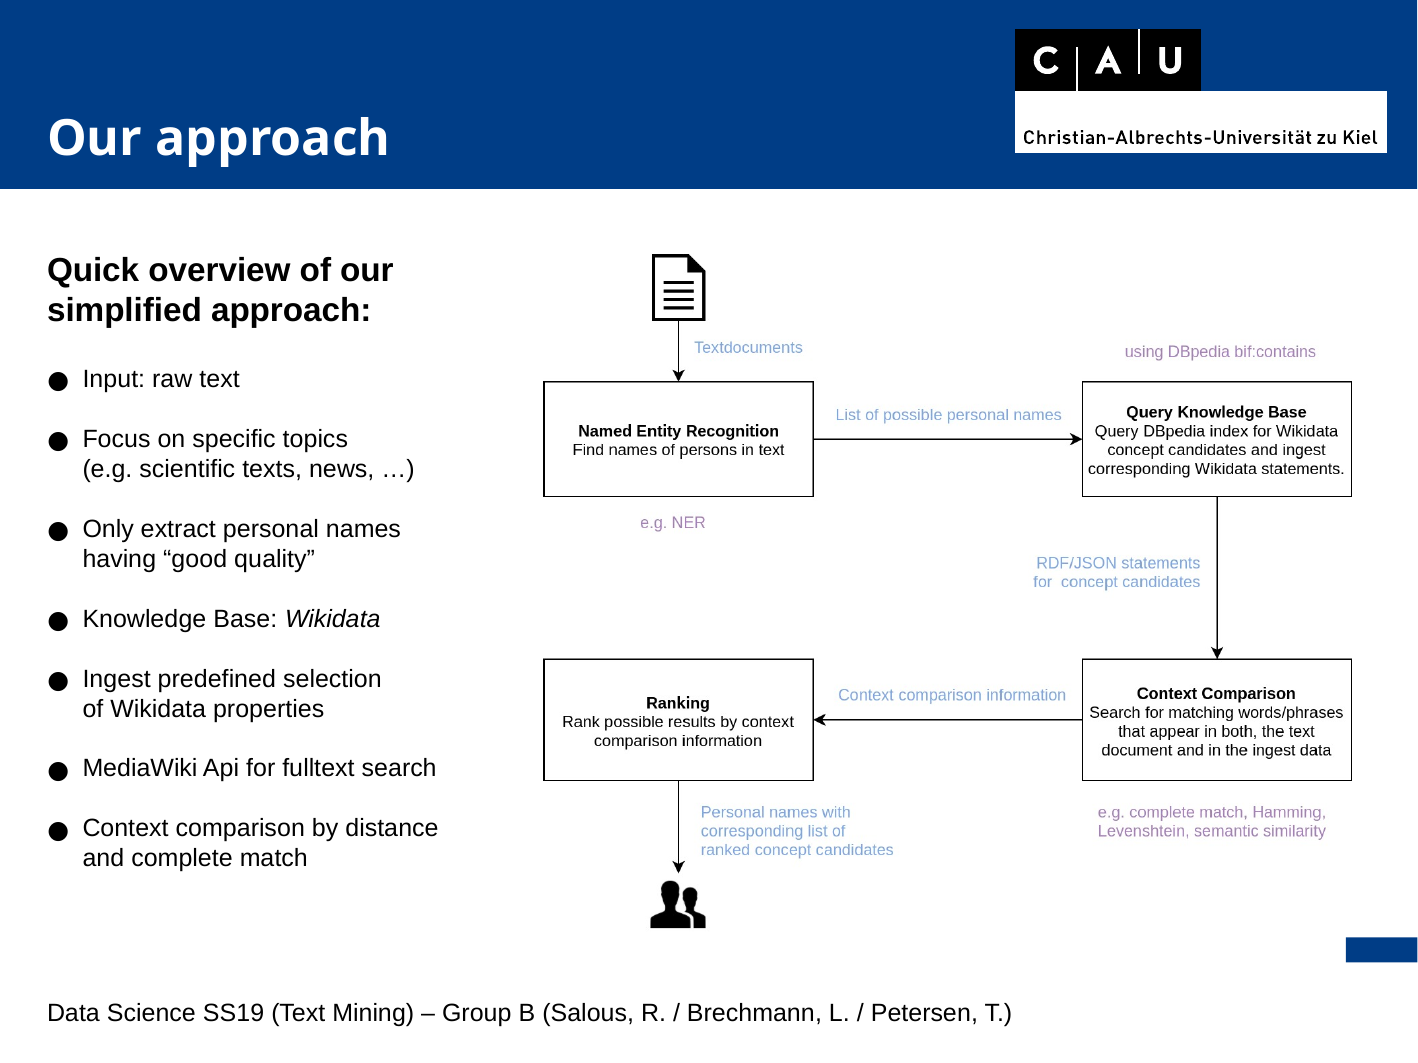

Our approach
Quick overview of our
simplified approach:
Input: raw text
Focus on specific topics
(e.g. scientific texts, news, …)
Only extract personal names
having “good quality”
Knowledge Base: Wikidata
Ingest predefined selection
of Wikidata properties
MediaWiki Api for fulltext search
Context comparison by distance
and complete match
Data Science SS19 (Text Mining) – Group B (Salous, R. / Brechmann, L. / Petersen, T.)